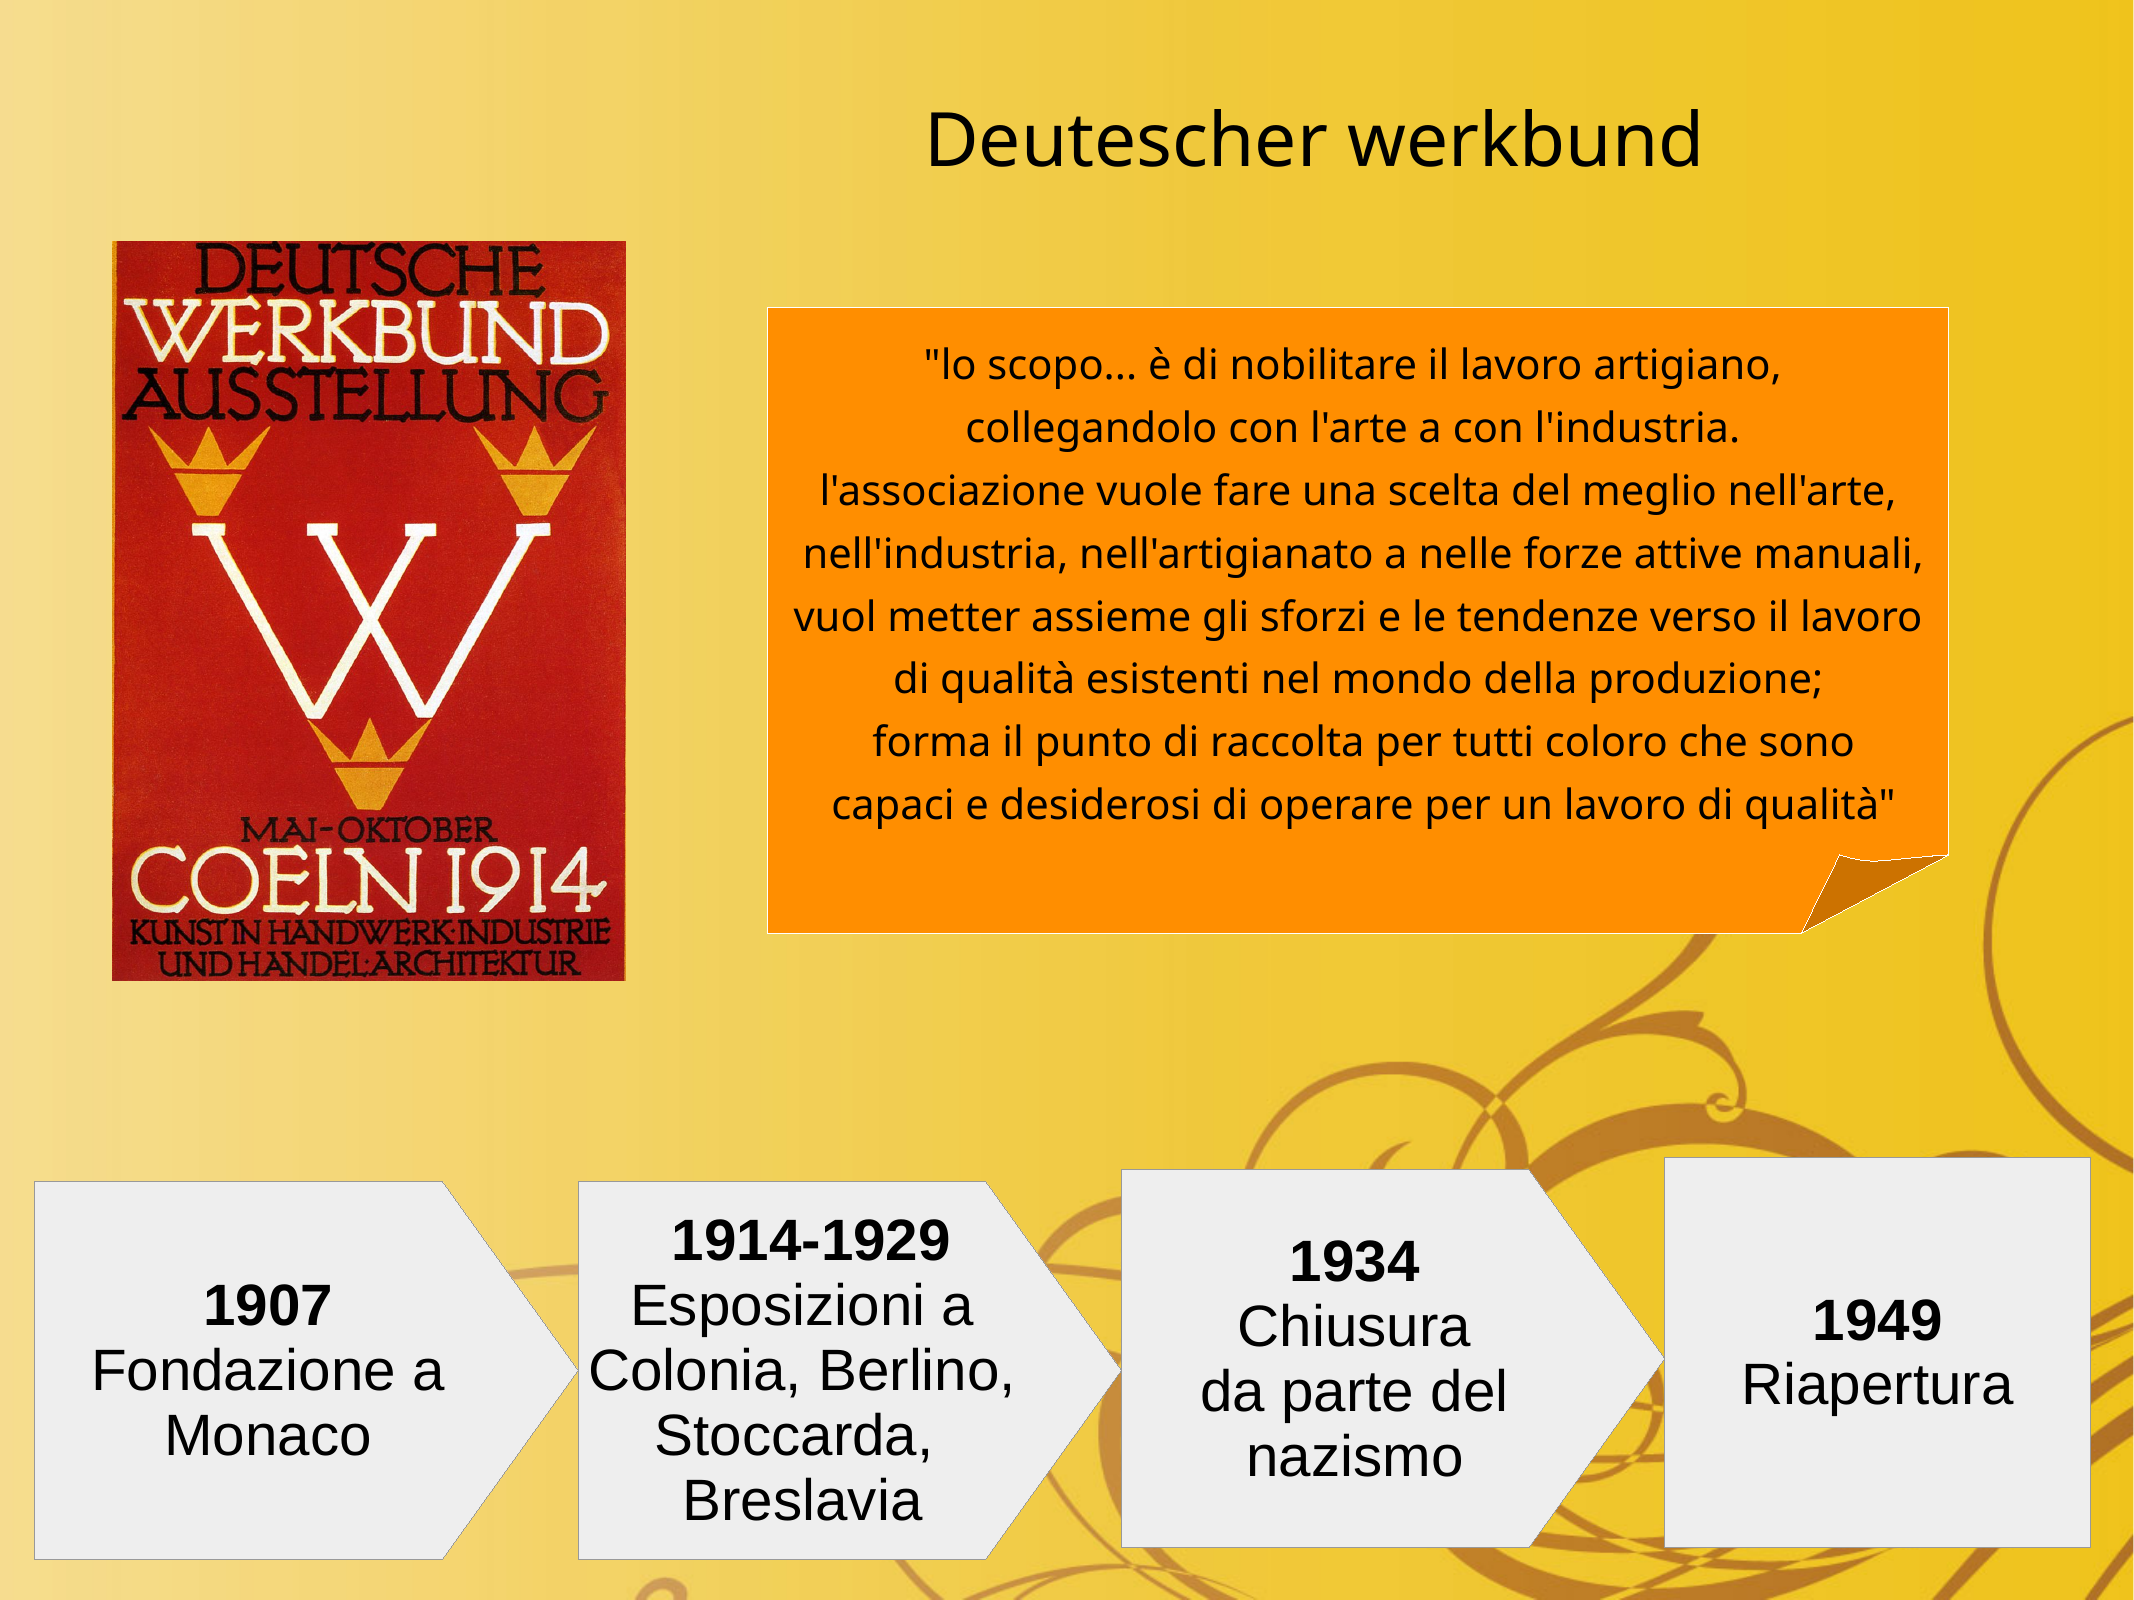

Deutescher werkbund
"lo scopo... è di nobilitare il lavoro artigiano,
collegandolo con l'arte a con l'industria.
l'associazione vuole fare una scelta del meglio nell'arte,
 nell'industria, nell'artigianato a nelle forze attive manuali,
 vuol metter assieme gli sforzi e le tendenze verso il lavoro
di qualità esistenti nel mondo della produzione;
 forma il punto di raccolta per tutti coloro che sono
 capaci e desiderosi di operare per un lavoro di qualità"
1949
Riapertura
1934
Chiusura
da parte del
nazismo
1907
Fondazione a
Monaco
1914-1929
Esposizioni a
Colonia, Berlino,
Stoccarda,
Breslavia